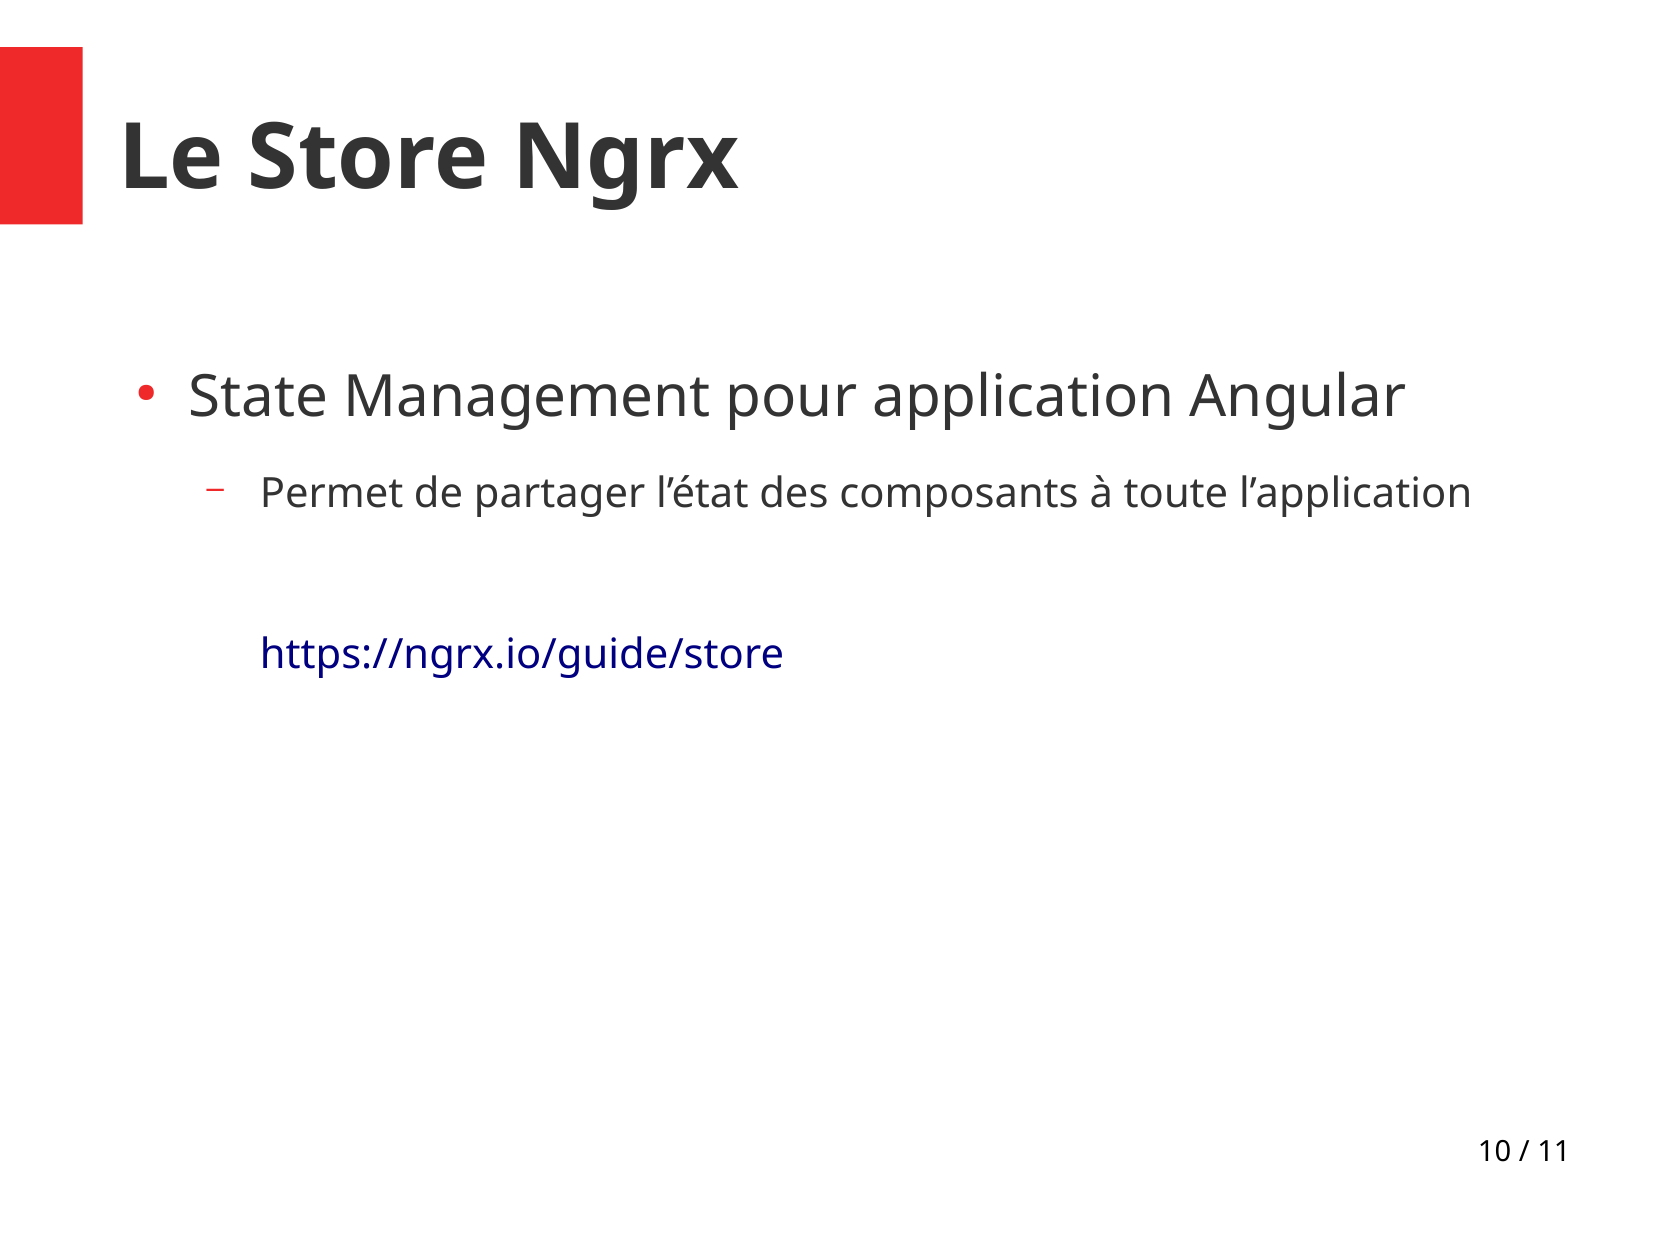

# Le Store Ngrx
State Management pour application Angular
Permet de partager l’état des composants à toute l’application
https://ngrx.io/guide/store
10